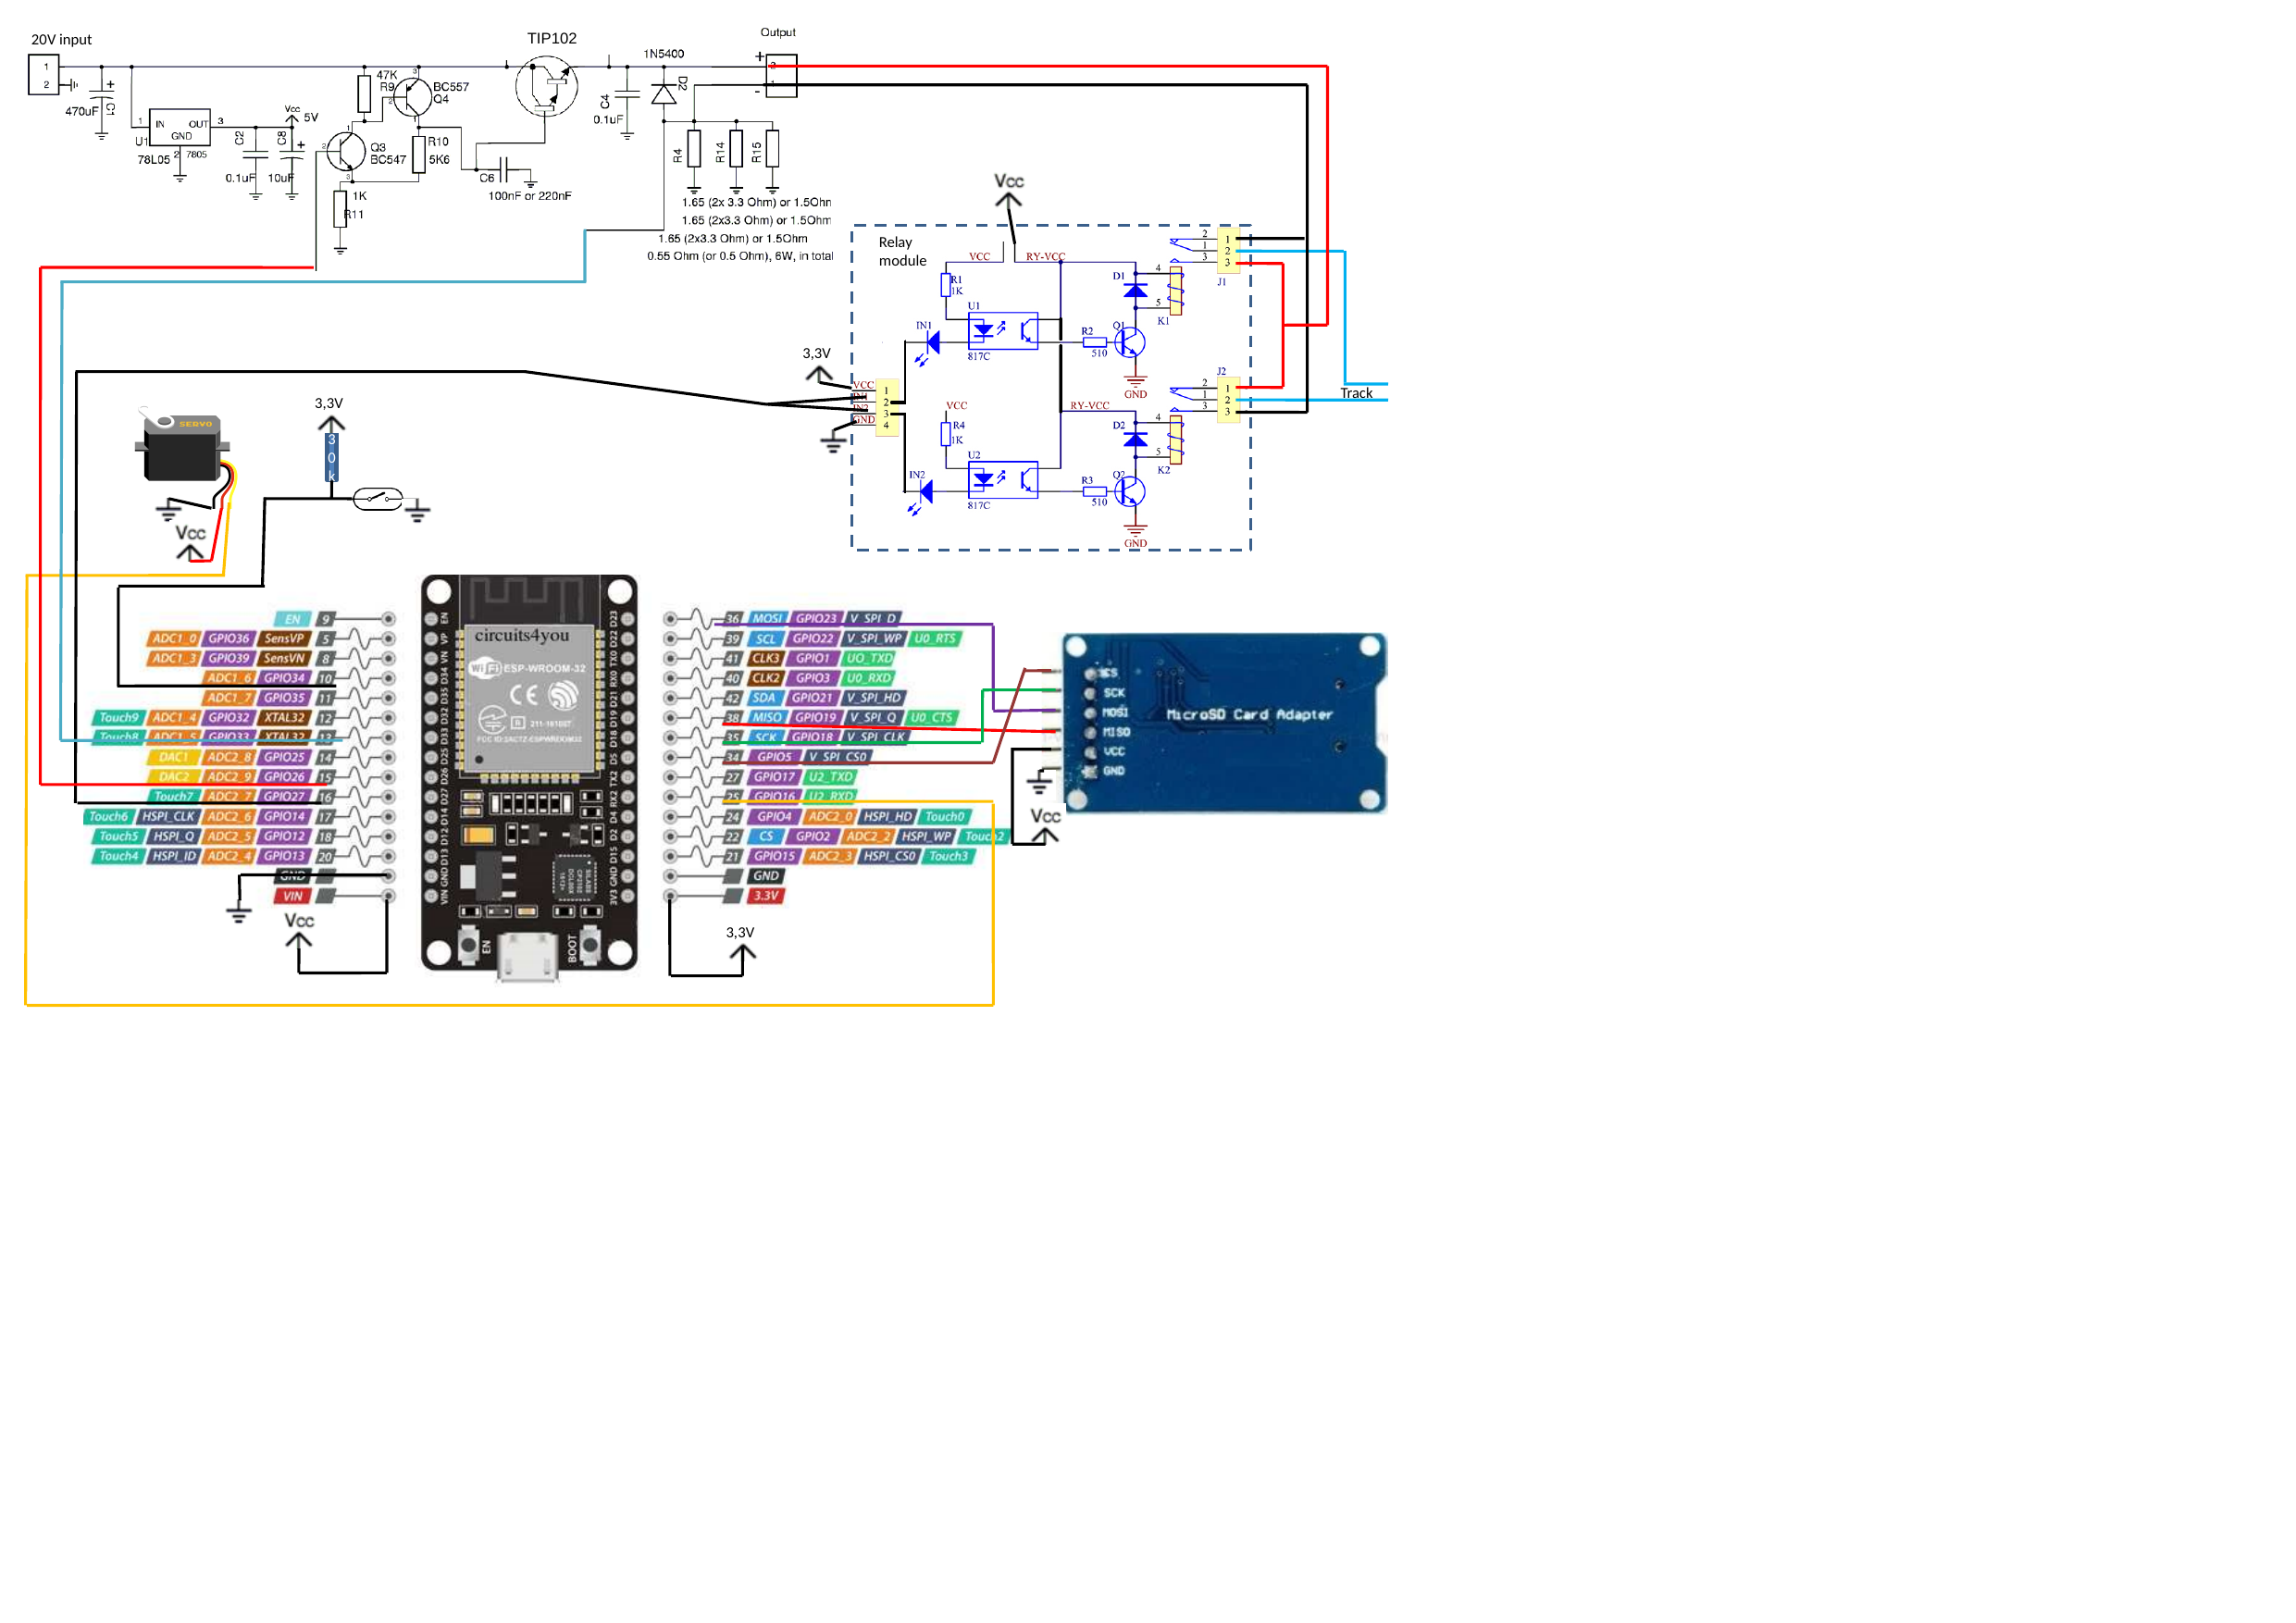

TIP102
20V input
Relay module
3,3V
Track
3,3V
30k
3,3V